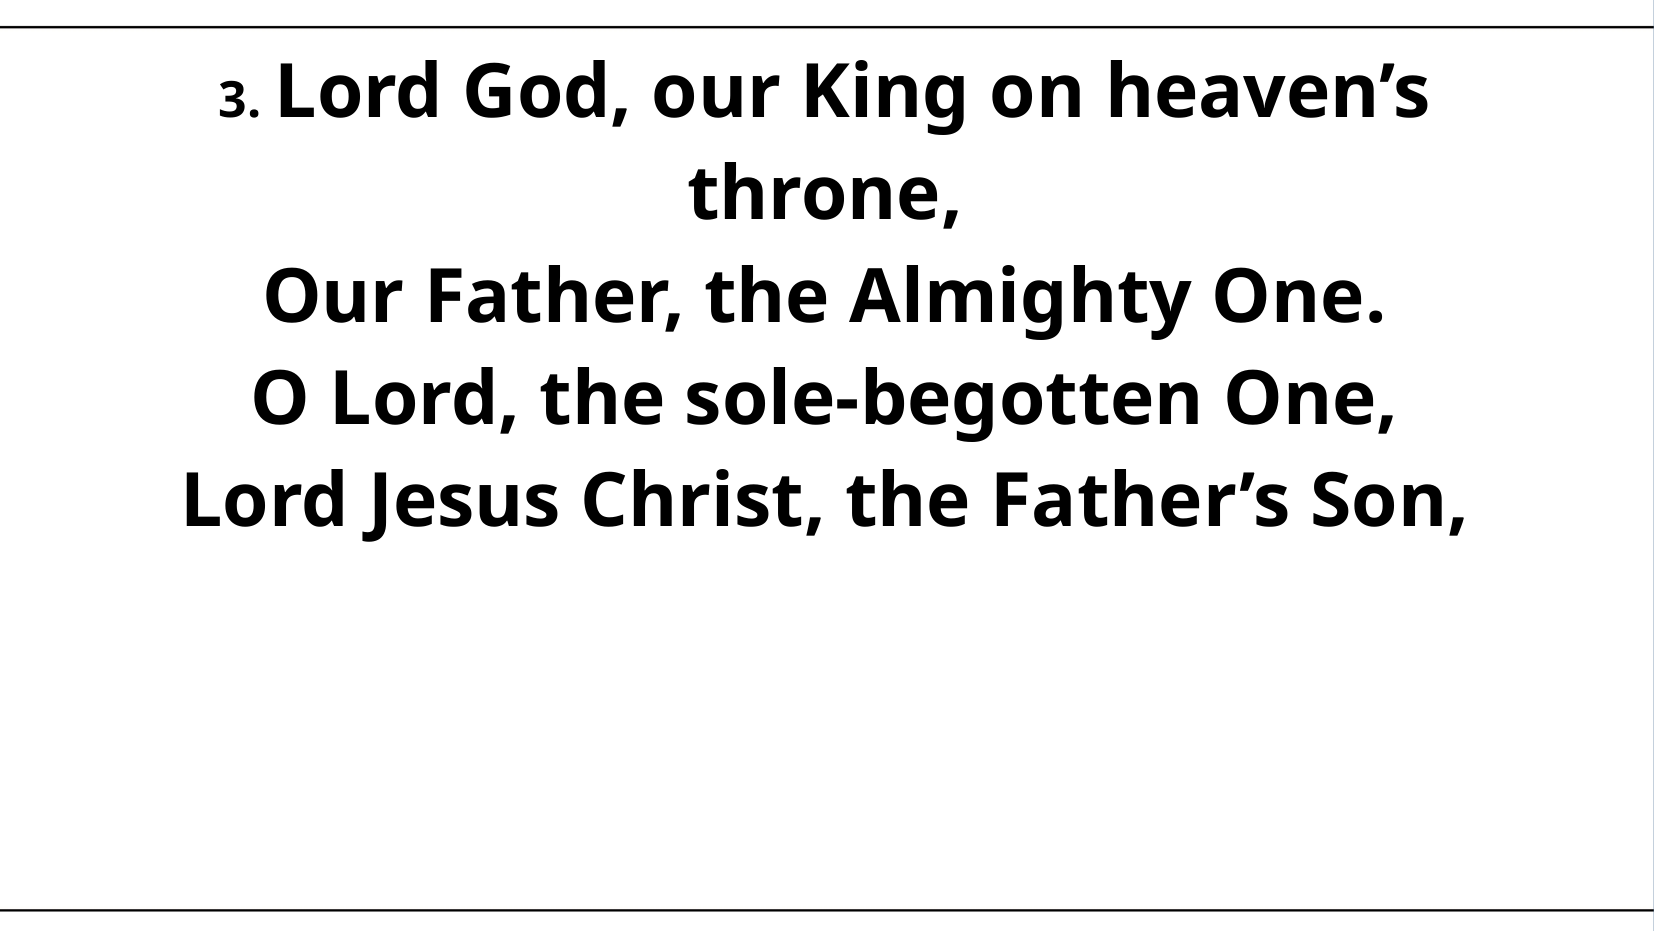

3. Lord God, our King on heaven’s throne,
Our Father, the Almighty One.
O Lord, the sole-begotten One,
Lord Jesus Christ, the Father’s Son,